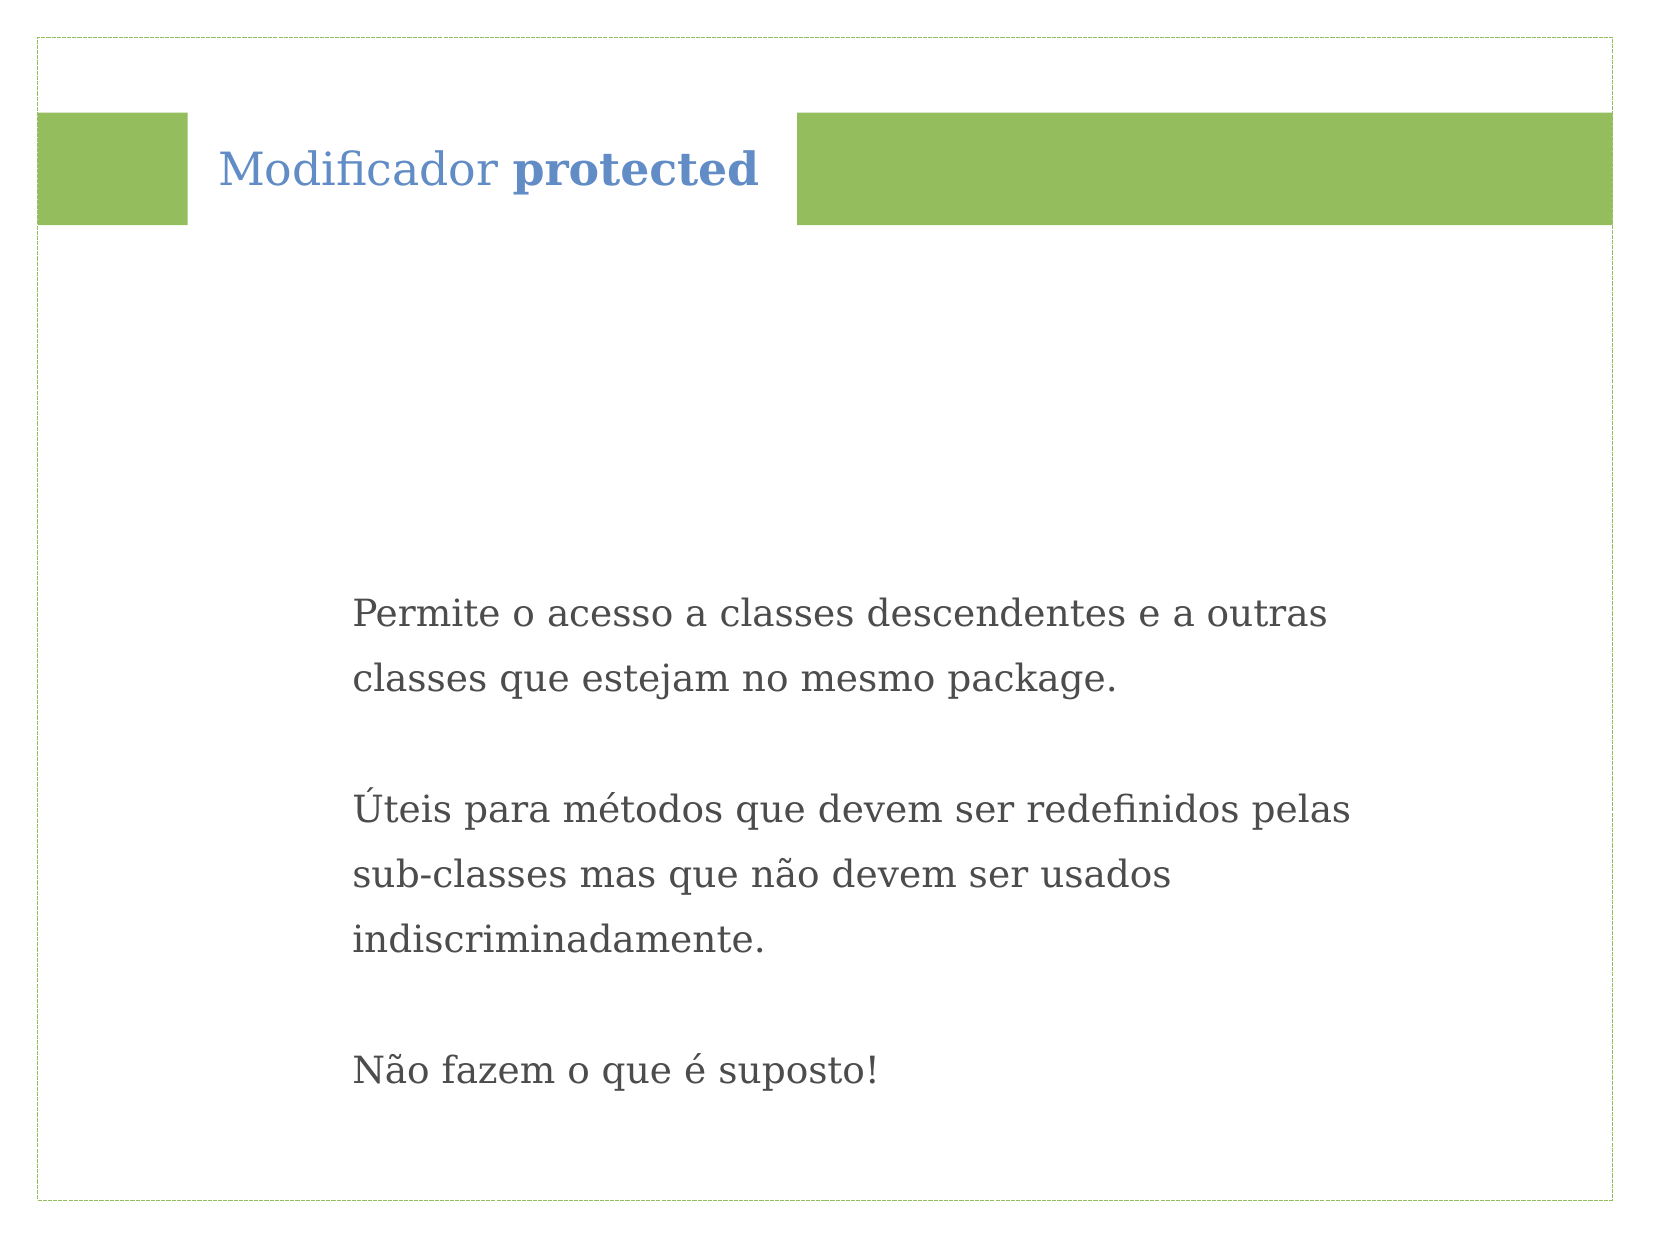

Modificador protected
Permite o acesso a classes descendentes e a outras classes que estejam no mesmo package.
Úteis para métodos que devem ser redefinidos pelas sub-classes mas que não devem ser usados indiscriminadamente.
Não fazem o que é suposto!